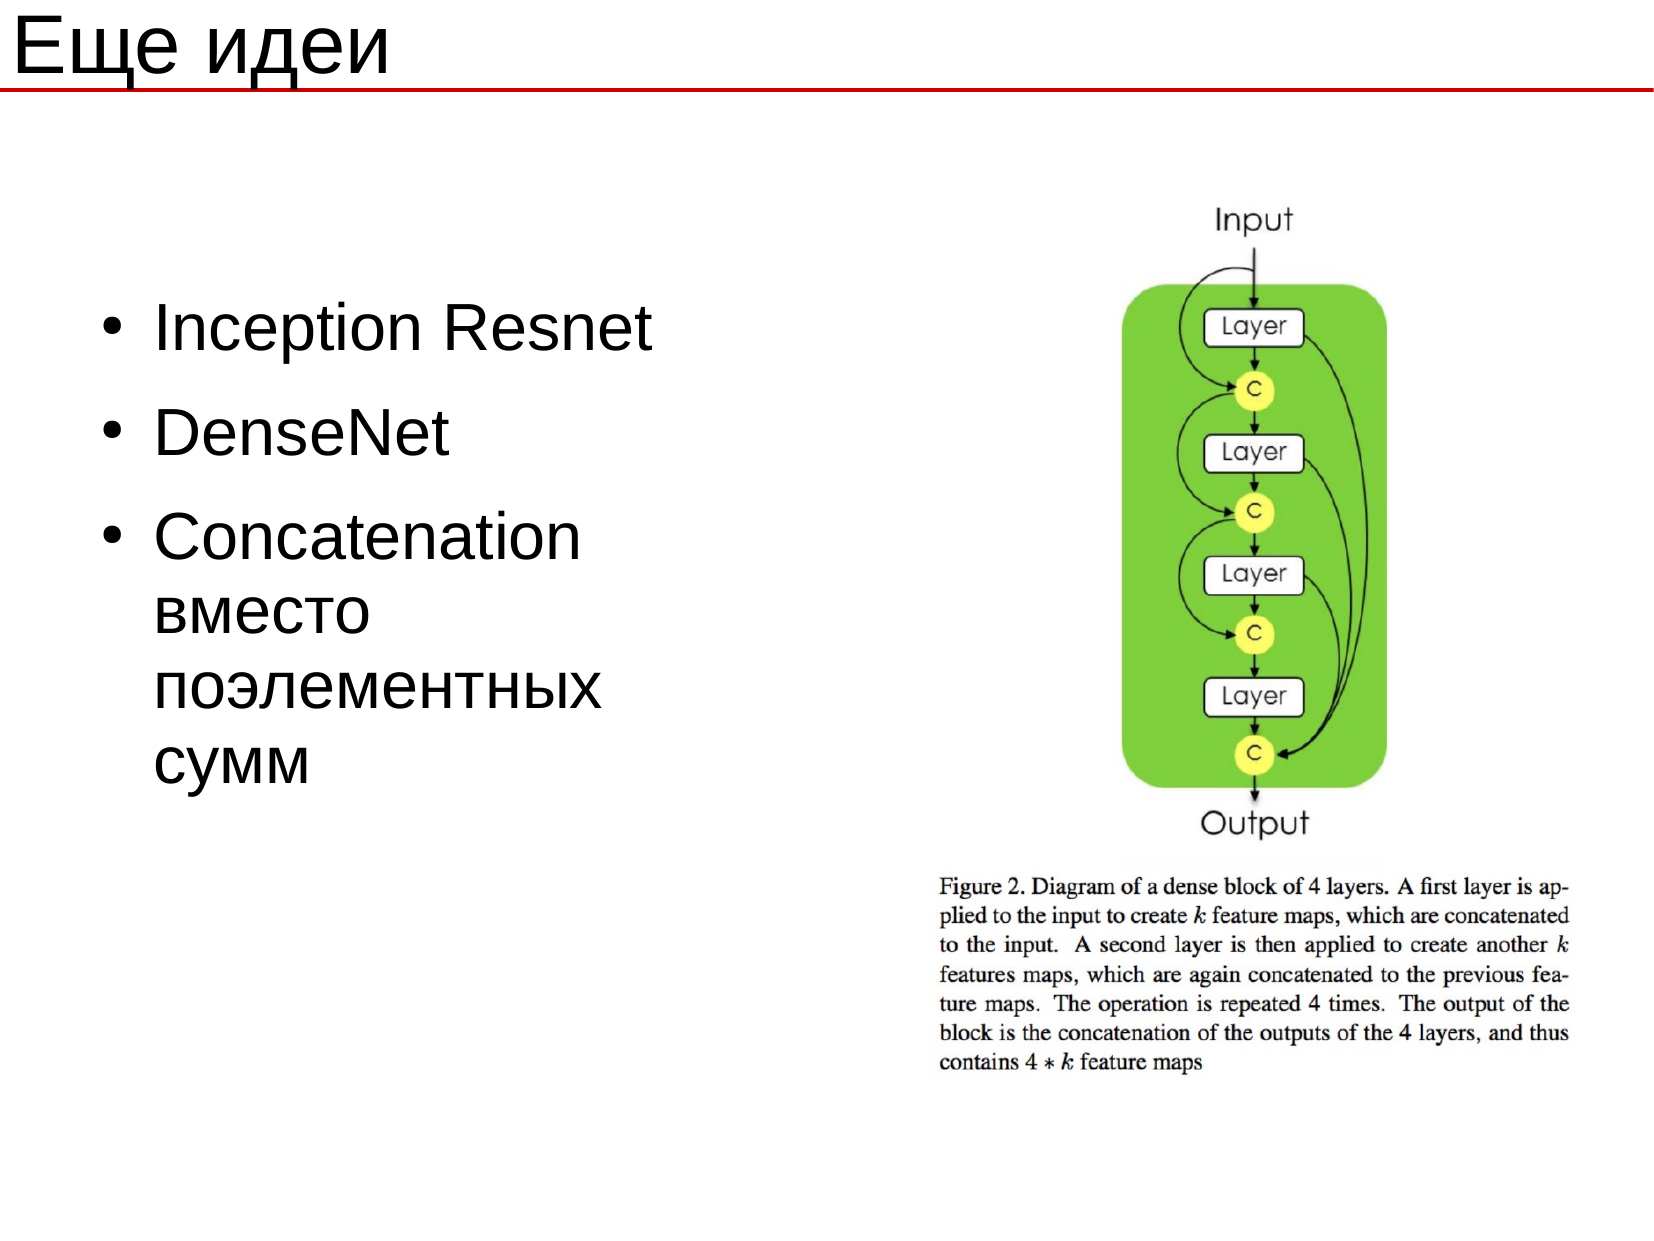

# Еще идеи
Inception Resnet
DenseNet
Concatenation вместо поэлементных сумм